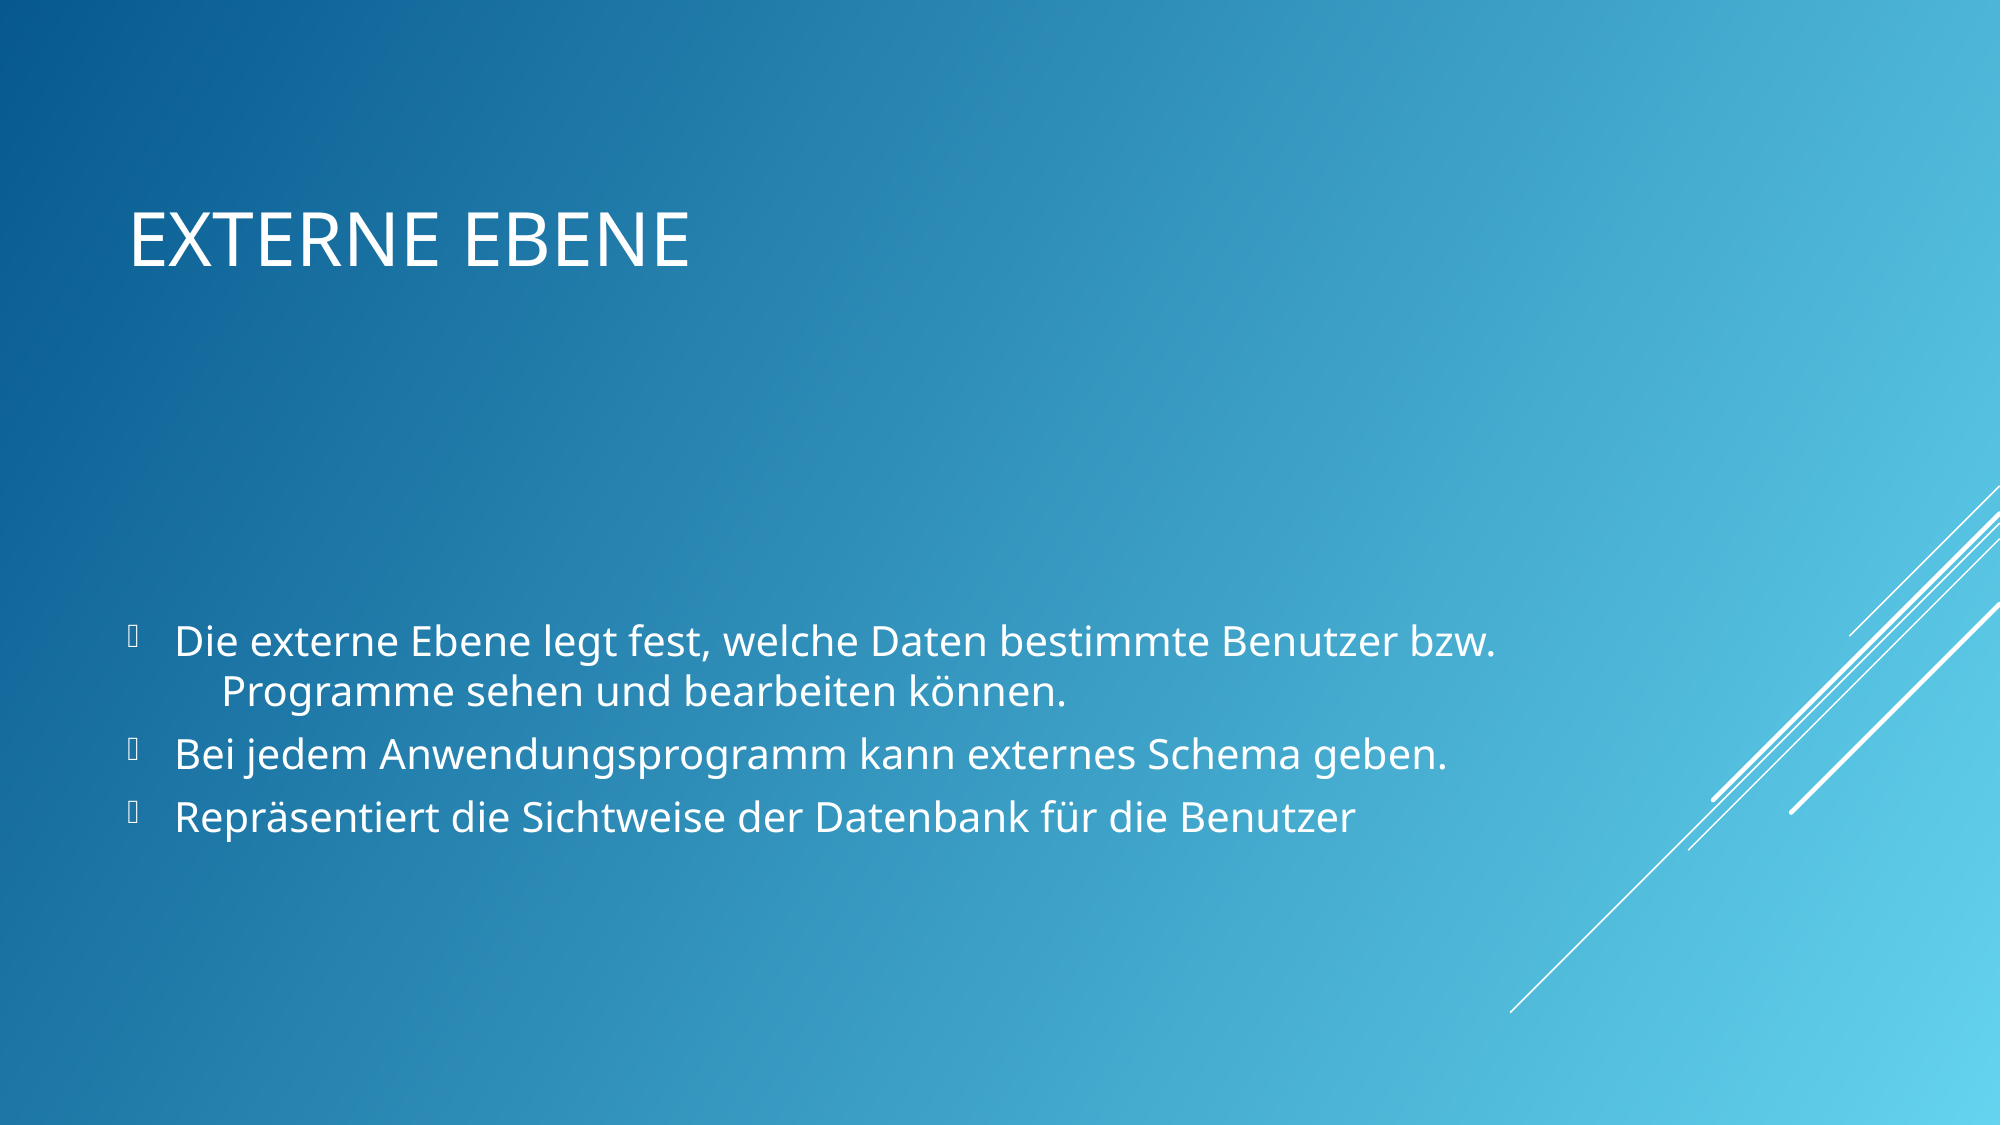

# Externe Ebene
Die externe Ebene legt fest, welche Daten bestimmte Benutzer bzw. Programme sehen und bearbeiten können.
Bei jedem Anwendungsprogramm kann externes Schema geben.
Repräsentiert die Sichtweise der Datenbank für die Benutzer